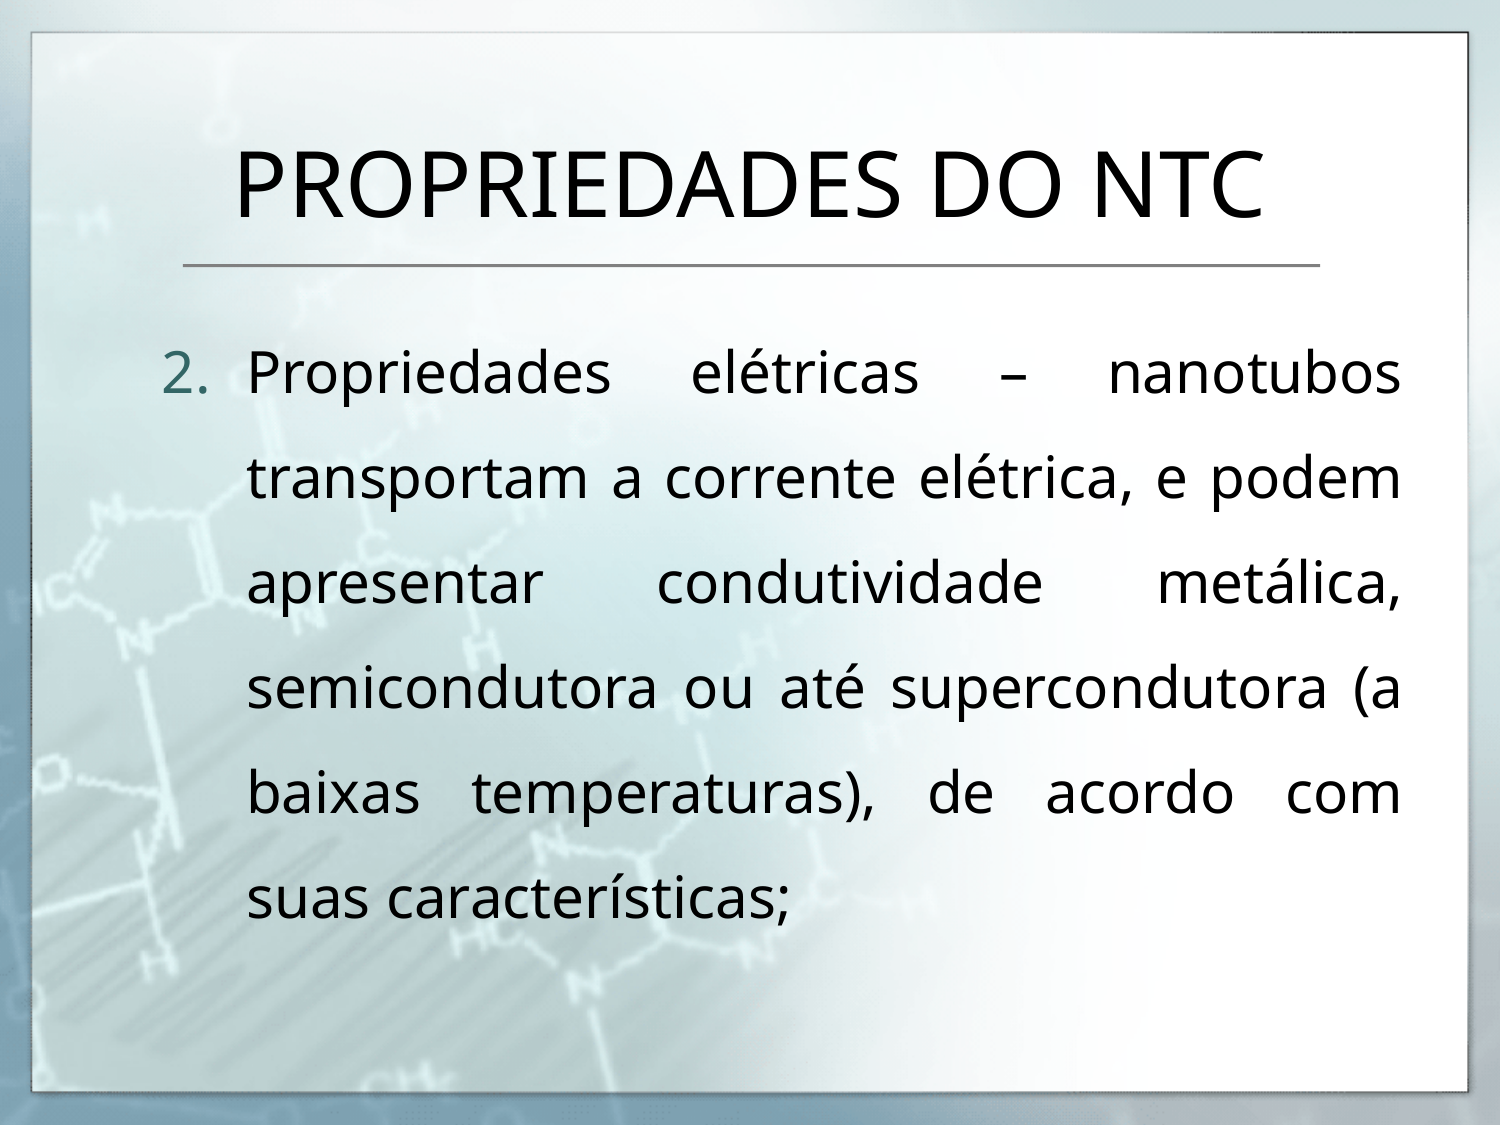

PROPRIEDADES DO NTC
Propriedades elétricas – nanotubos transportam a corrente elétrica, e podem apresentar condutividade metálica, semicondutora ou até supercondutora (a baixas temperaturas), de acordo com suas características;